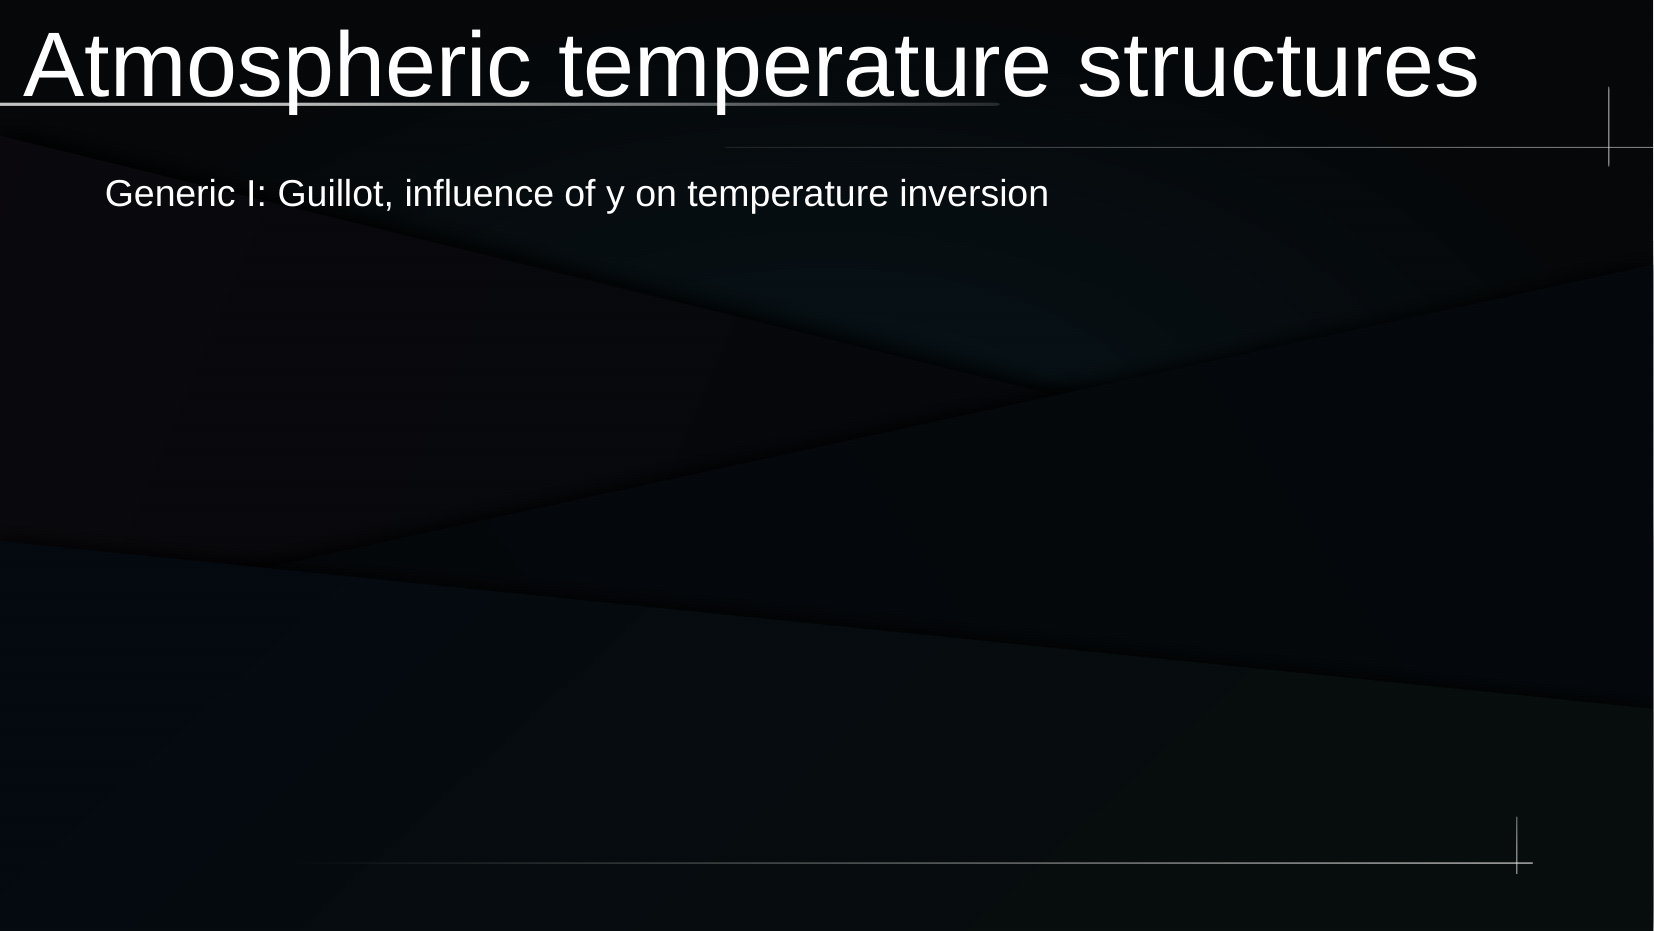

# Atmospheric temperature structures
Generic I: Guillot, influence of y on temperature inversion